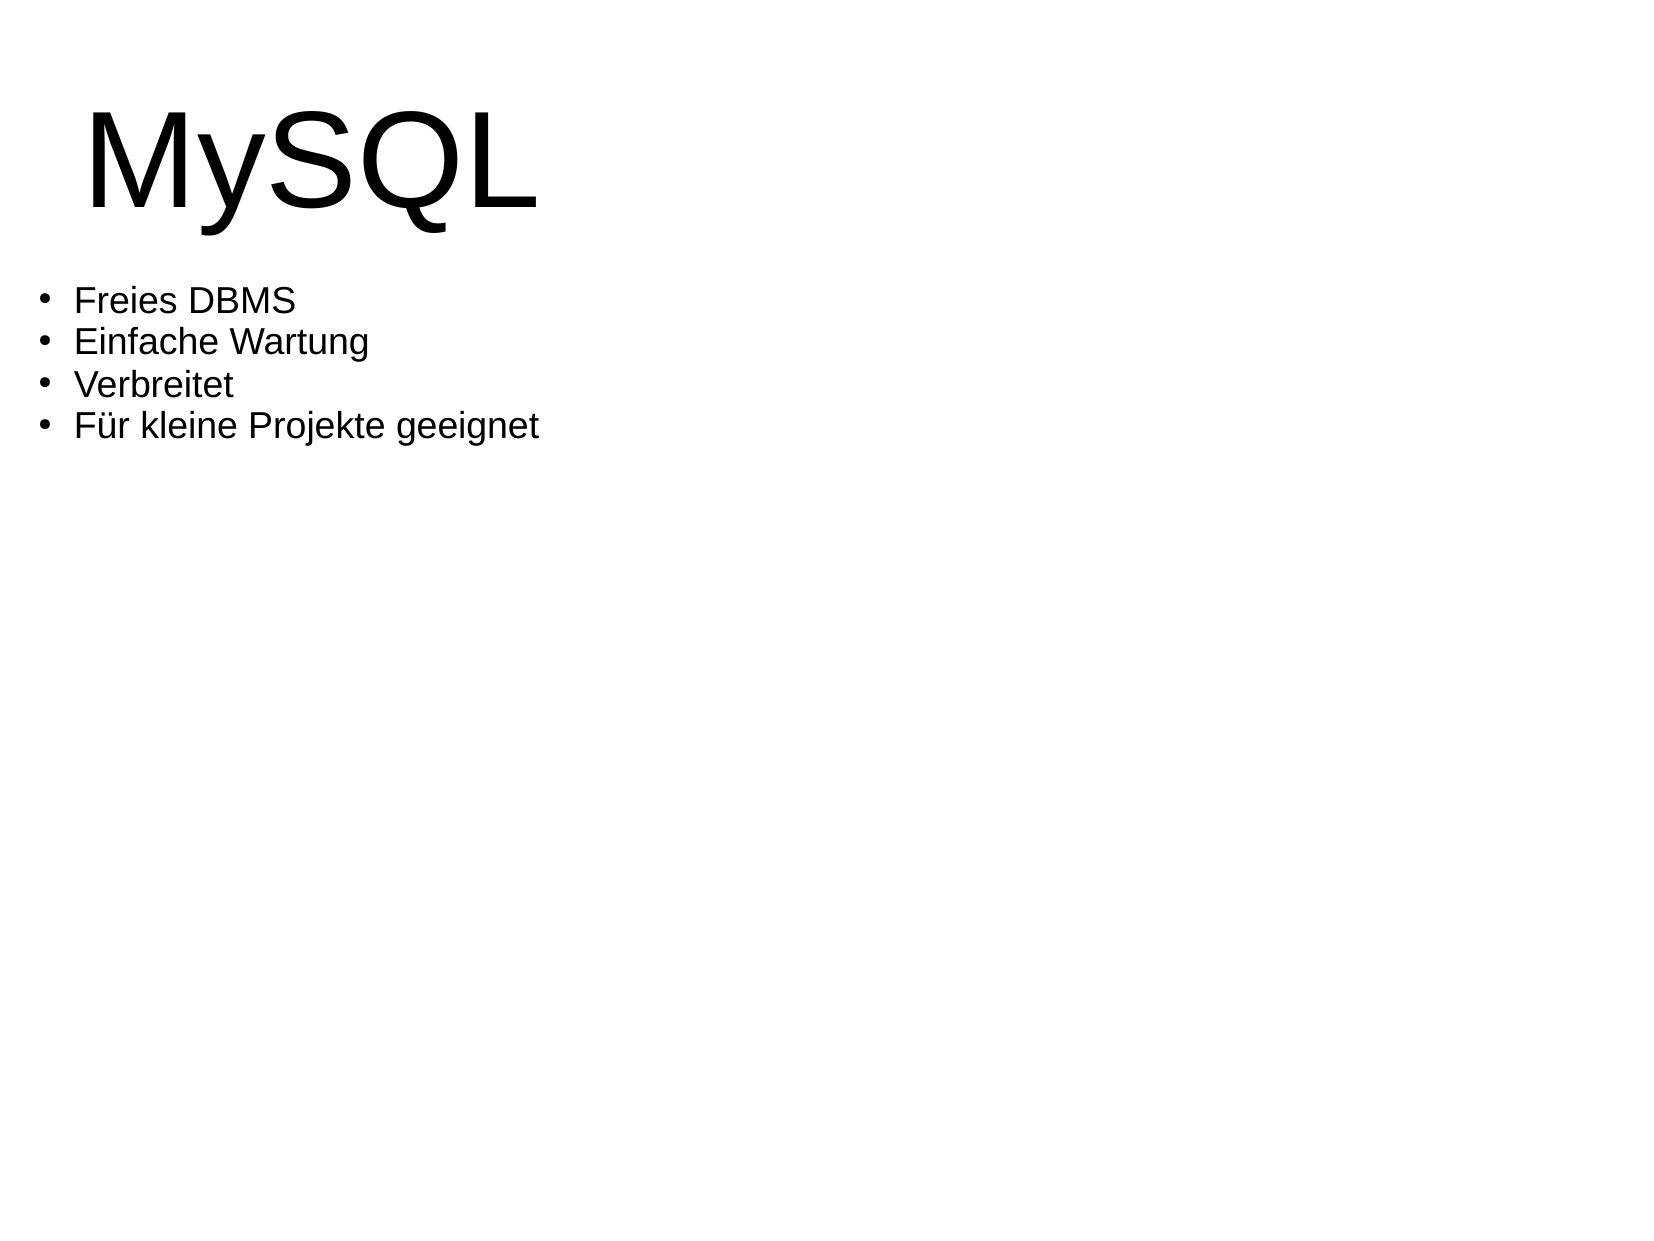

MySQL
Freies DBMS
Einfache Wartung
Verbreitet
Für kleine Projekte geeignet